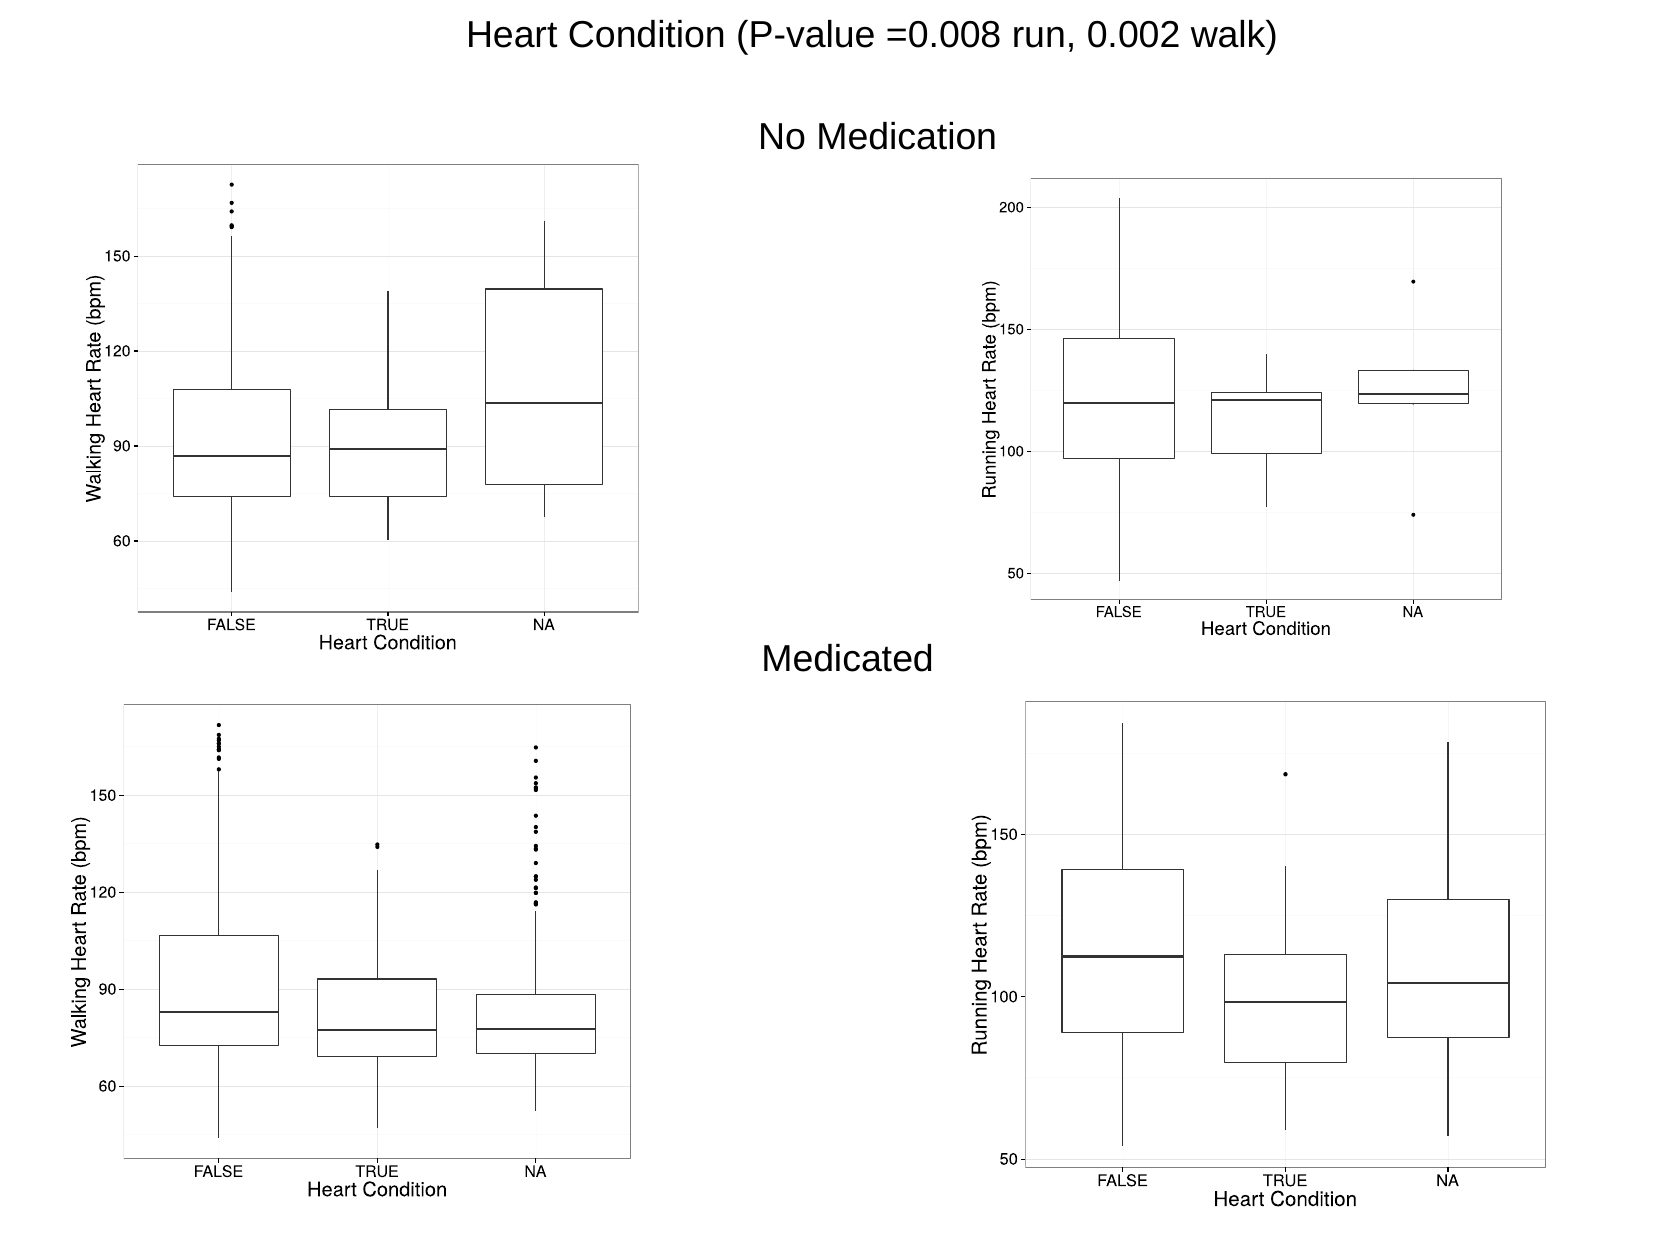

Heart Condition (P-value =0.008 run, 0.002 walk)
No Medication
Medicated